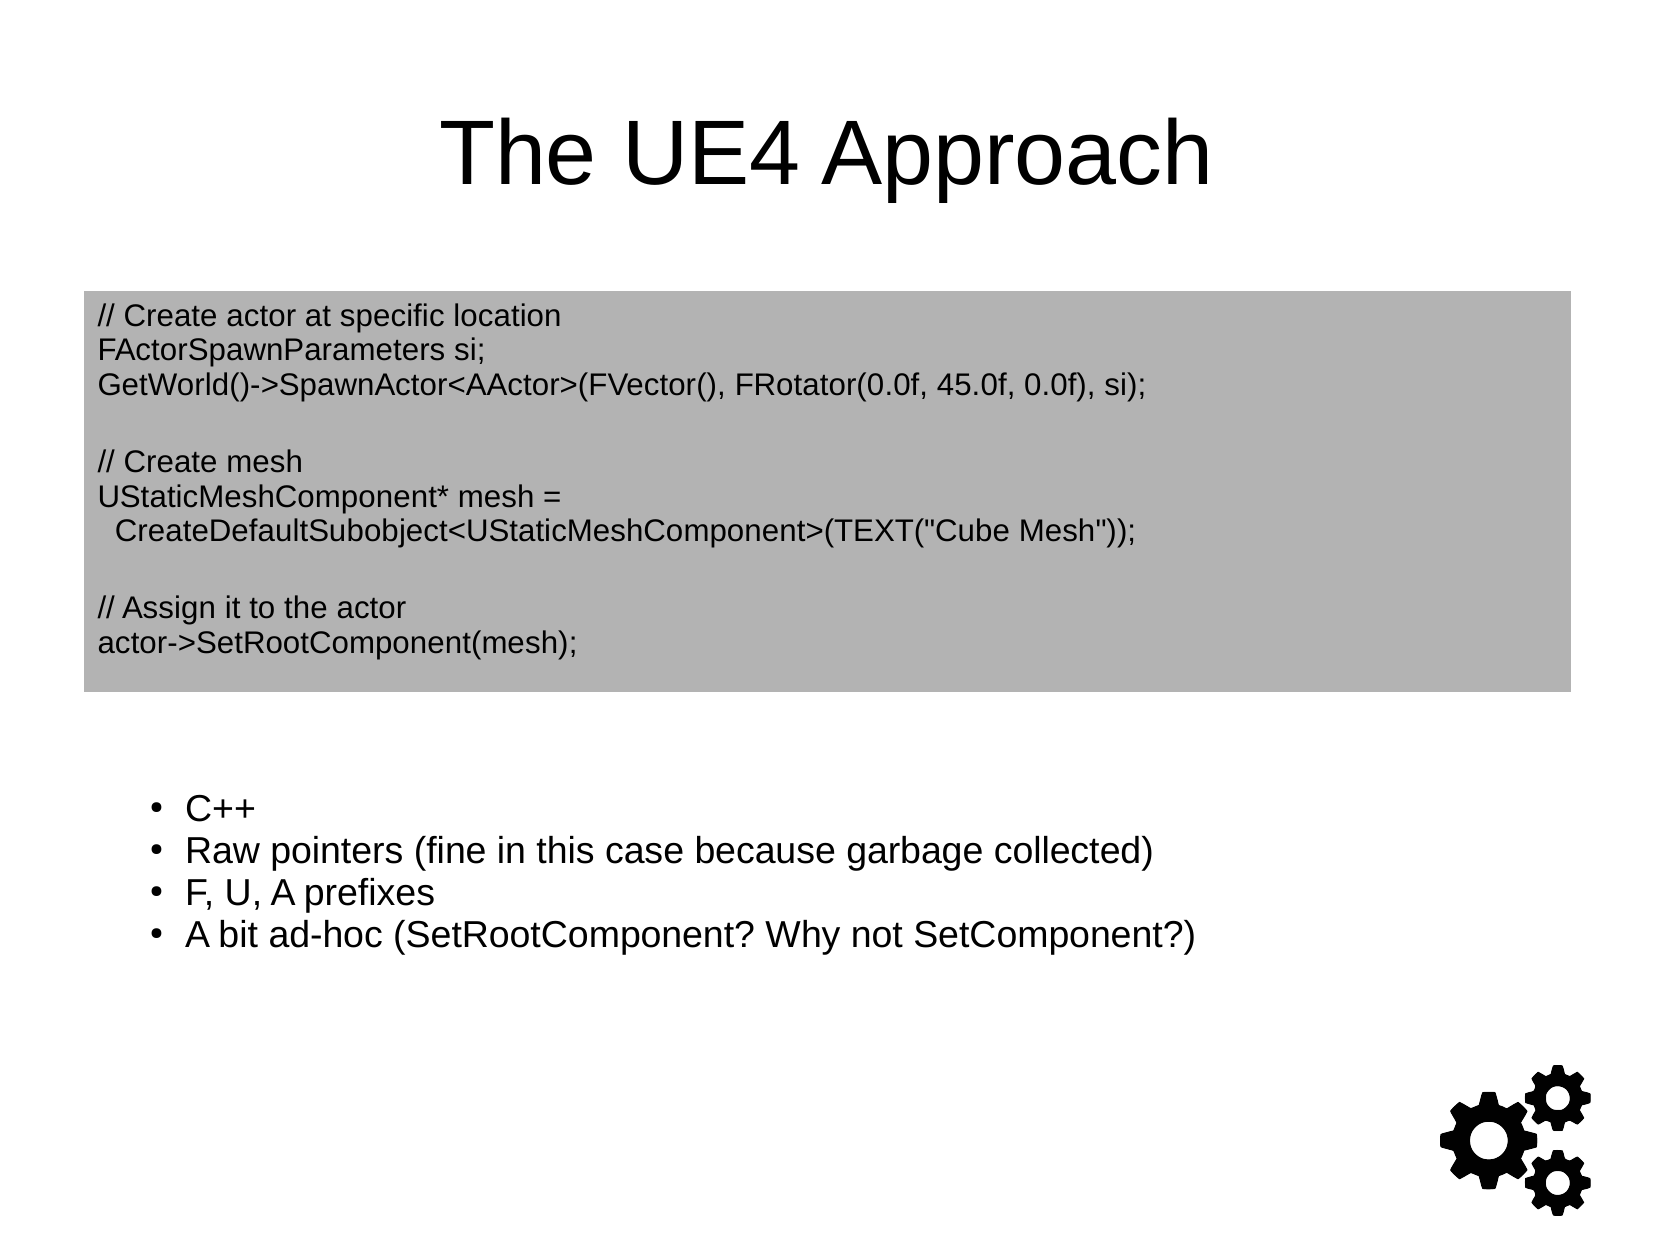

# The UE4 Approach
| // Create actor at specific location FActorSpawnParameters si; GetWorld()->SpawnActor<AActor>(FVector(), FRotator(0.0f, 45.0f, 0.0f), si); // Create mesh UStaticMeshComponent\* mesh = CreateDefaultSubobject<UStaticMeshComponent>(TEXT("Cube Mesh")); // Assign it to the actor actor->SetRootComponent(mesh); |
| --- |
C++
Raw pointers (fine in this case because garbage collected)
F, U, A prefixes
A bit ad-hoc (SetRootComponent? Why not SetComponent?)